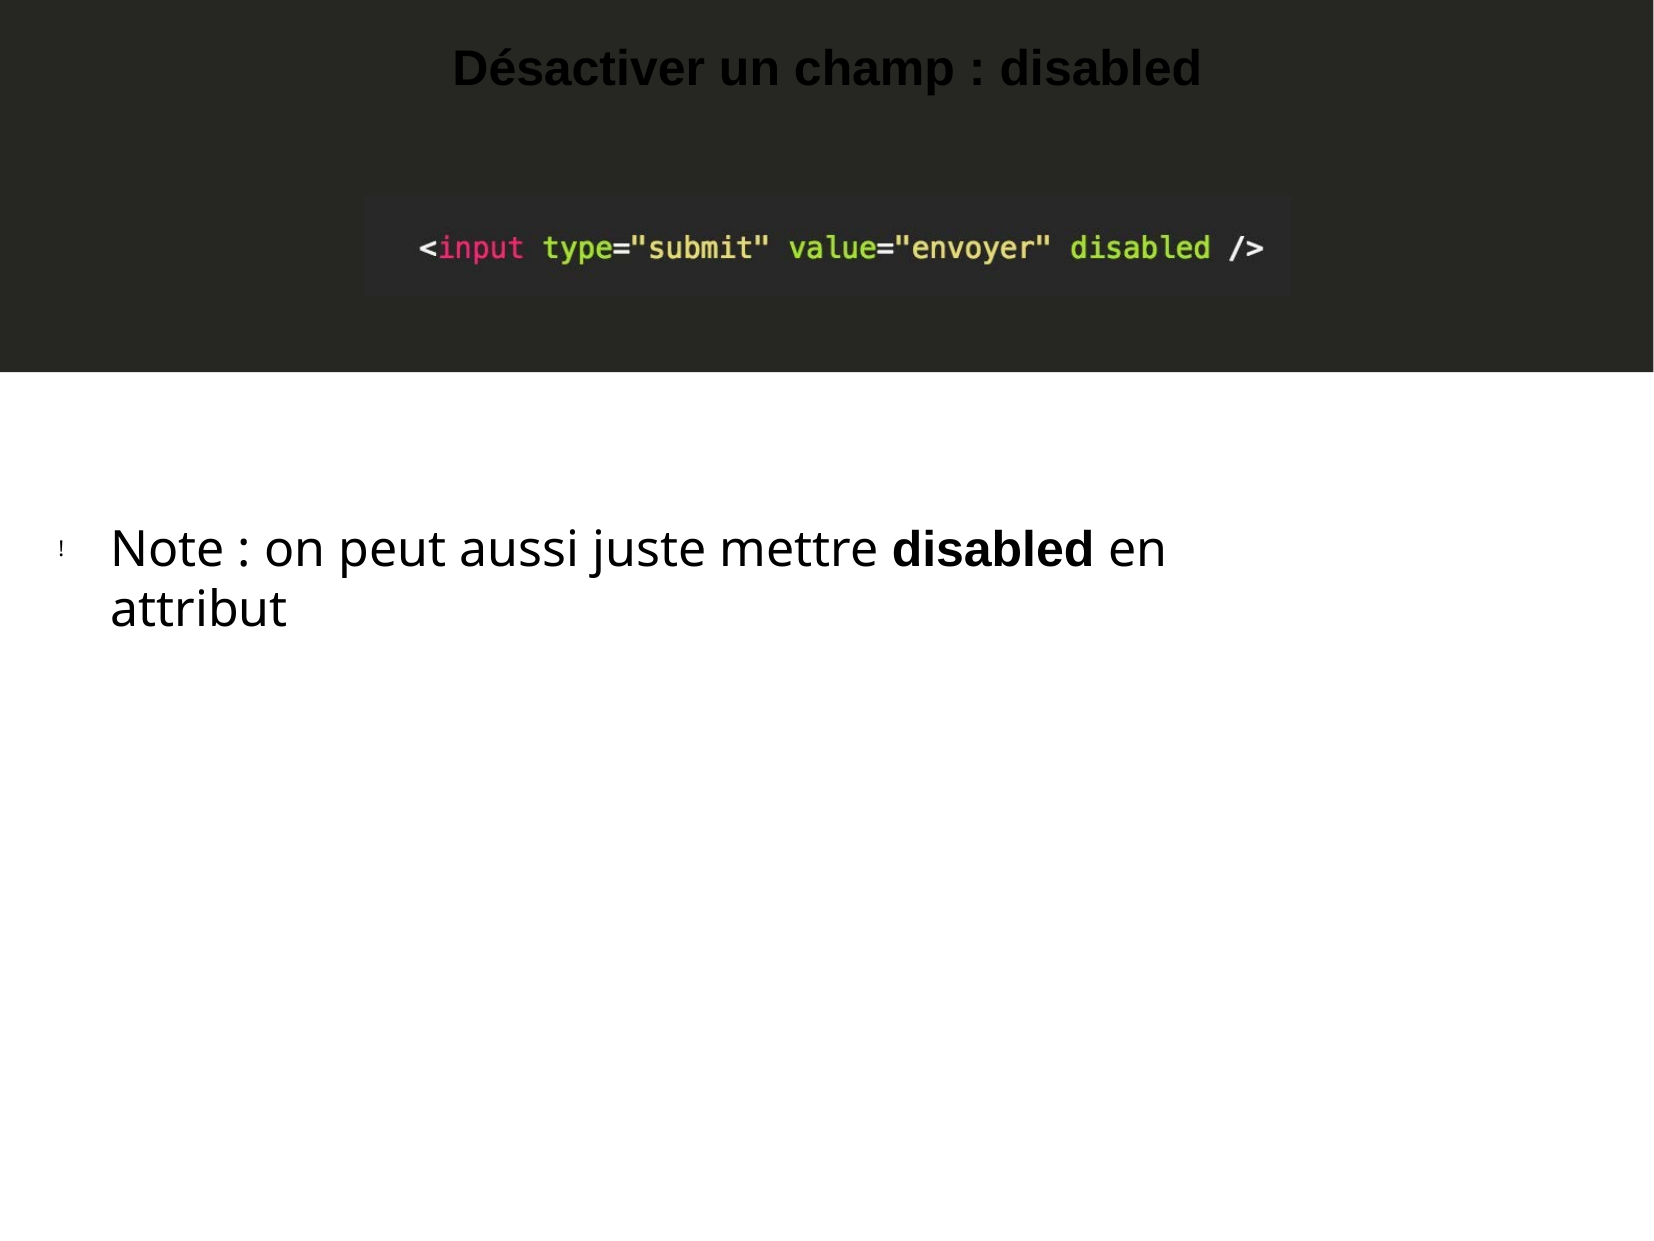

Désactiver un champ : disabled
Note : on peut aussi juste mettre disabled en attribut
!